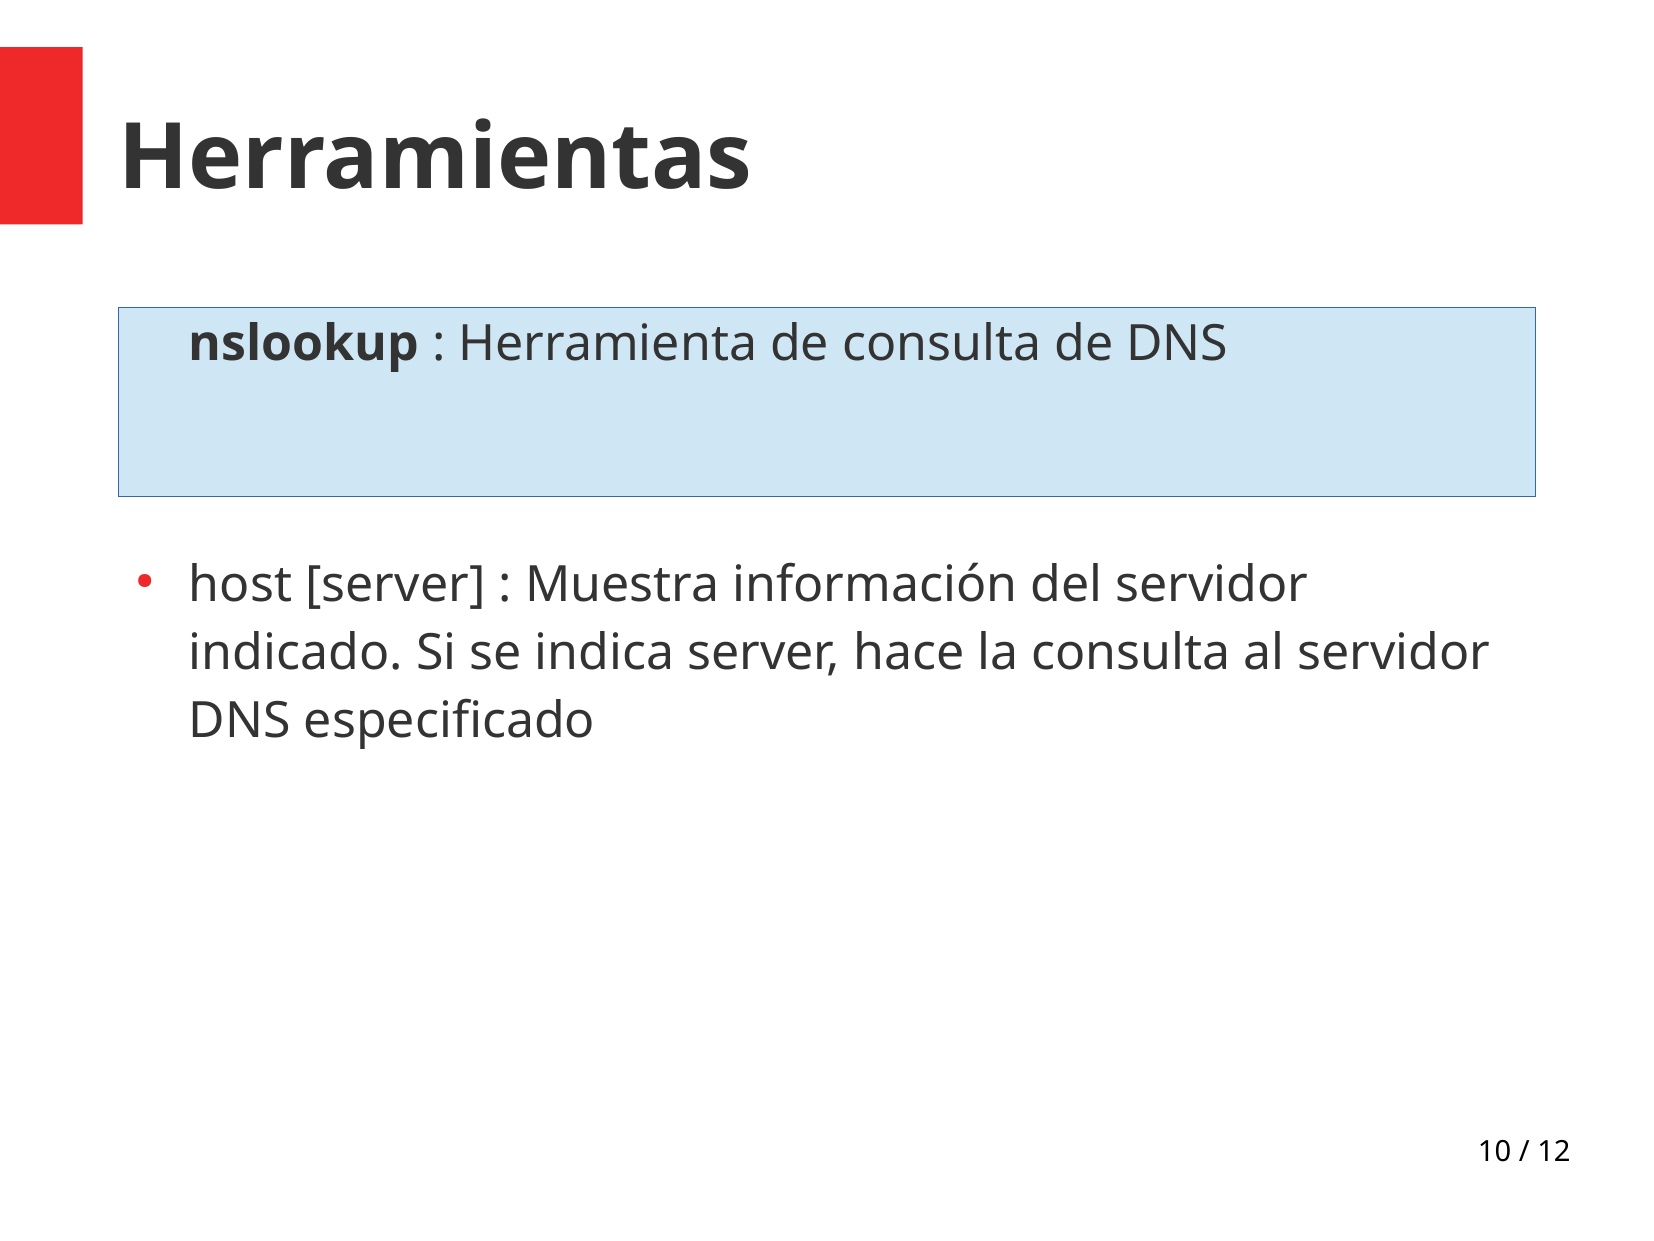

# Herramientas
nslookup : Herramienta de consulta de DNS
host [server] : Muestra información del servidor indicado. Si se indica server, hace la consulta al servidor DNS especificado
10